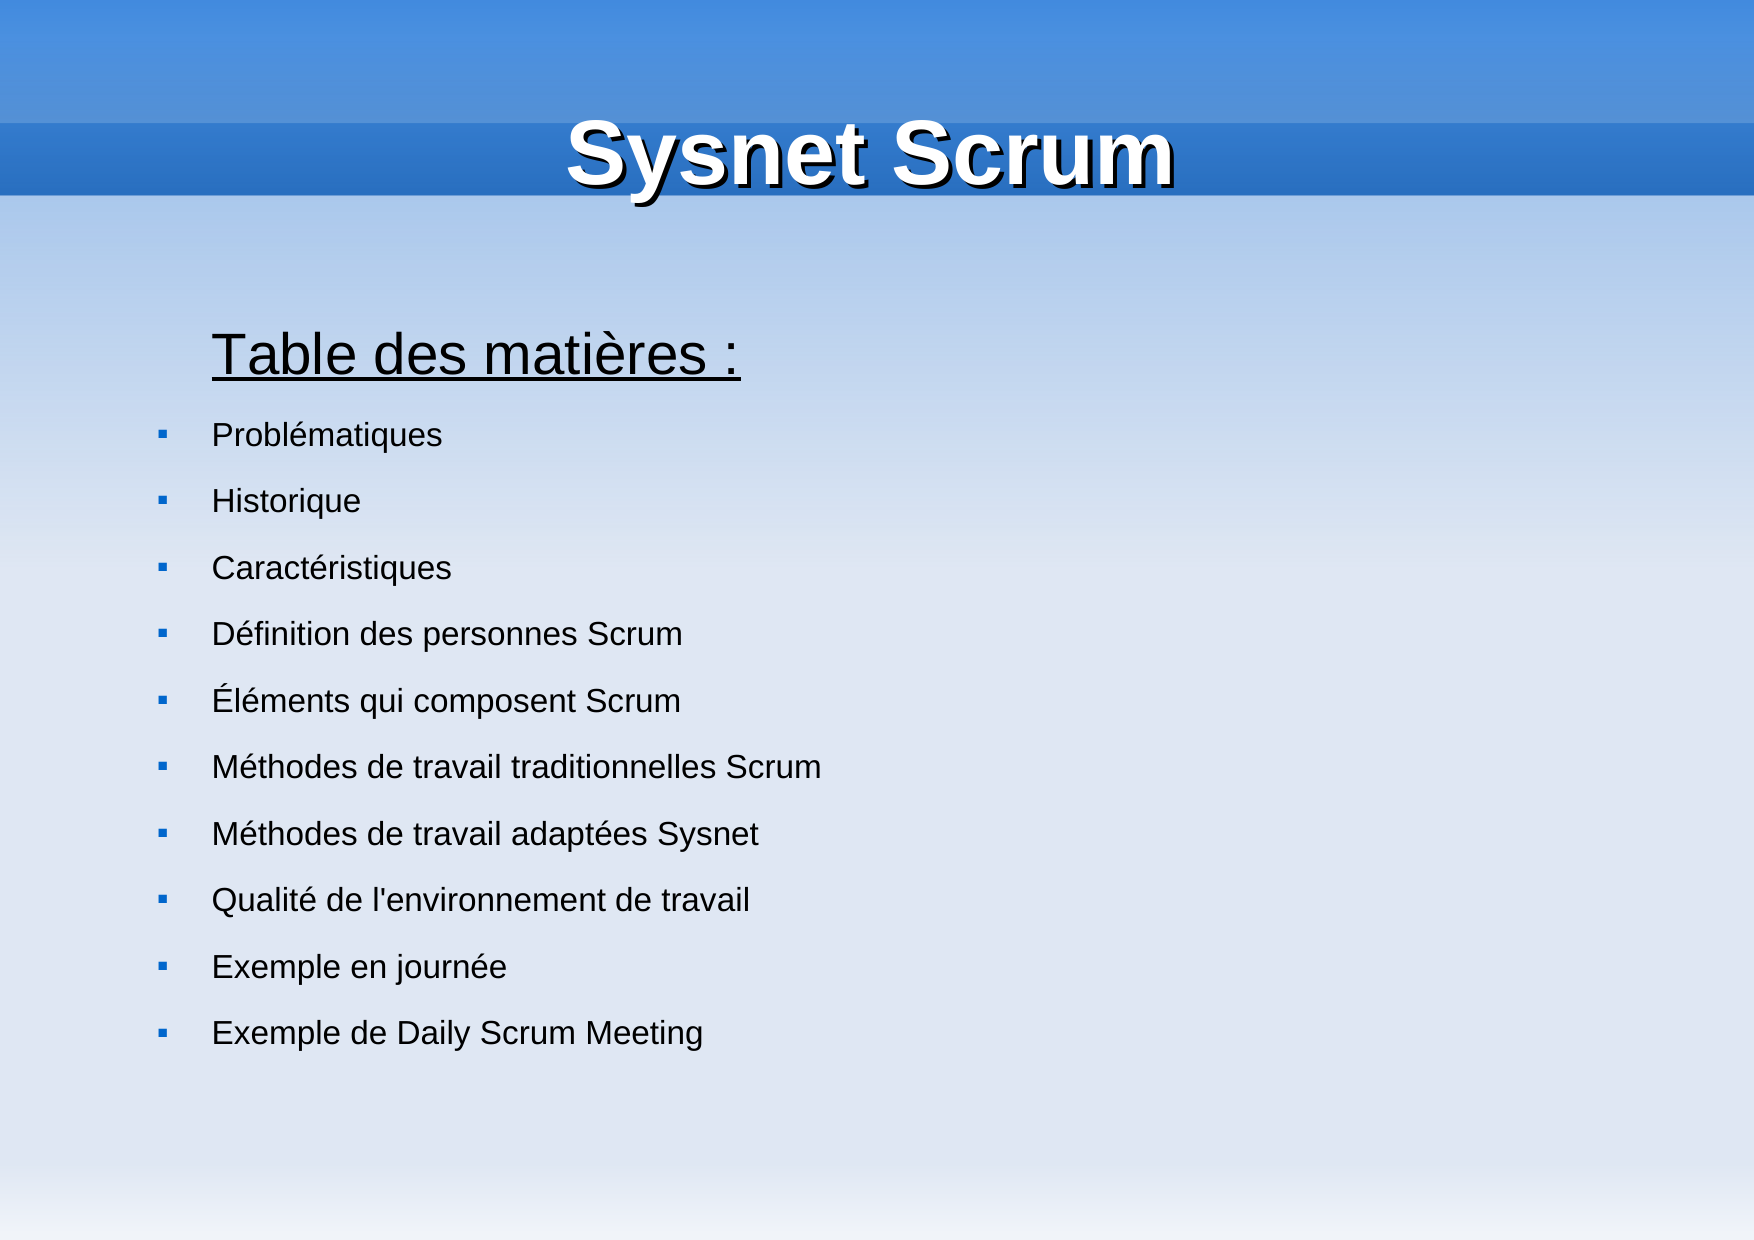

# Sysnet Scrum
Table des matières :
Problématiques
Historique
Caractéristiques
Définition des personnes Scrum
Éléments qui composent Scrum
Méthodes de travail traditionnelles Scrum
Méthodes de travail adaptées Sysnet
Qualité de l'environnement de travail
Exemple en journée
Exemple de Daily Scrum Meeting